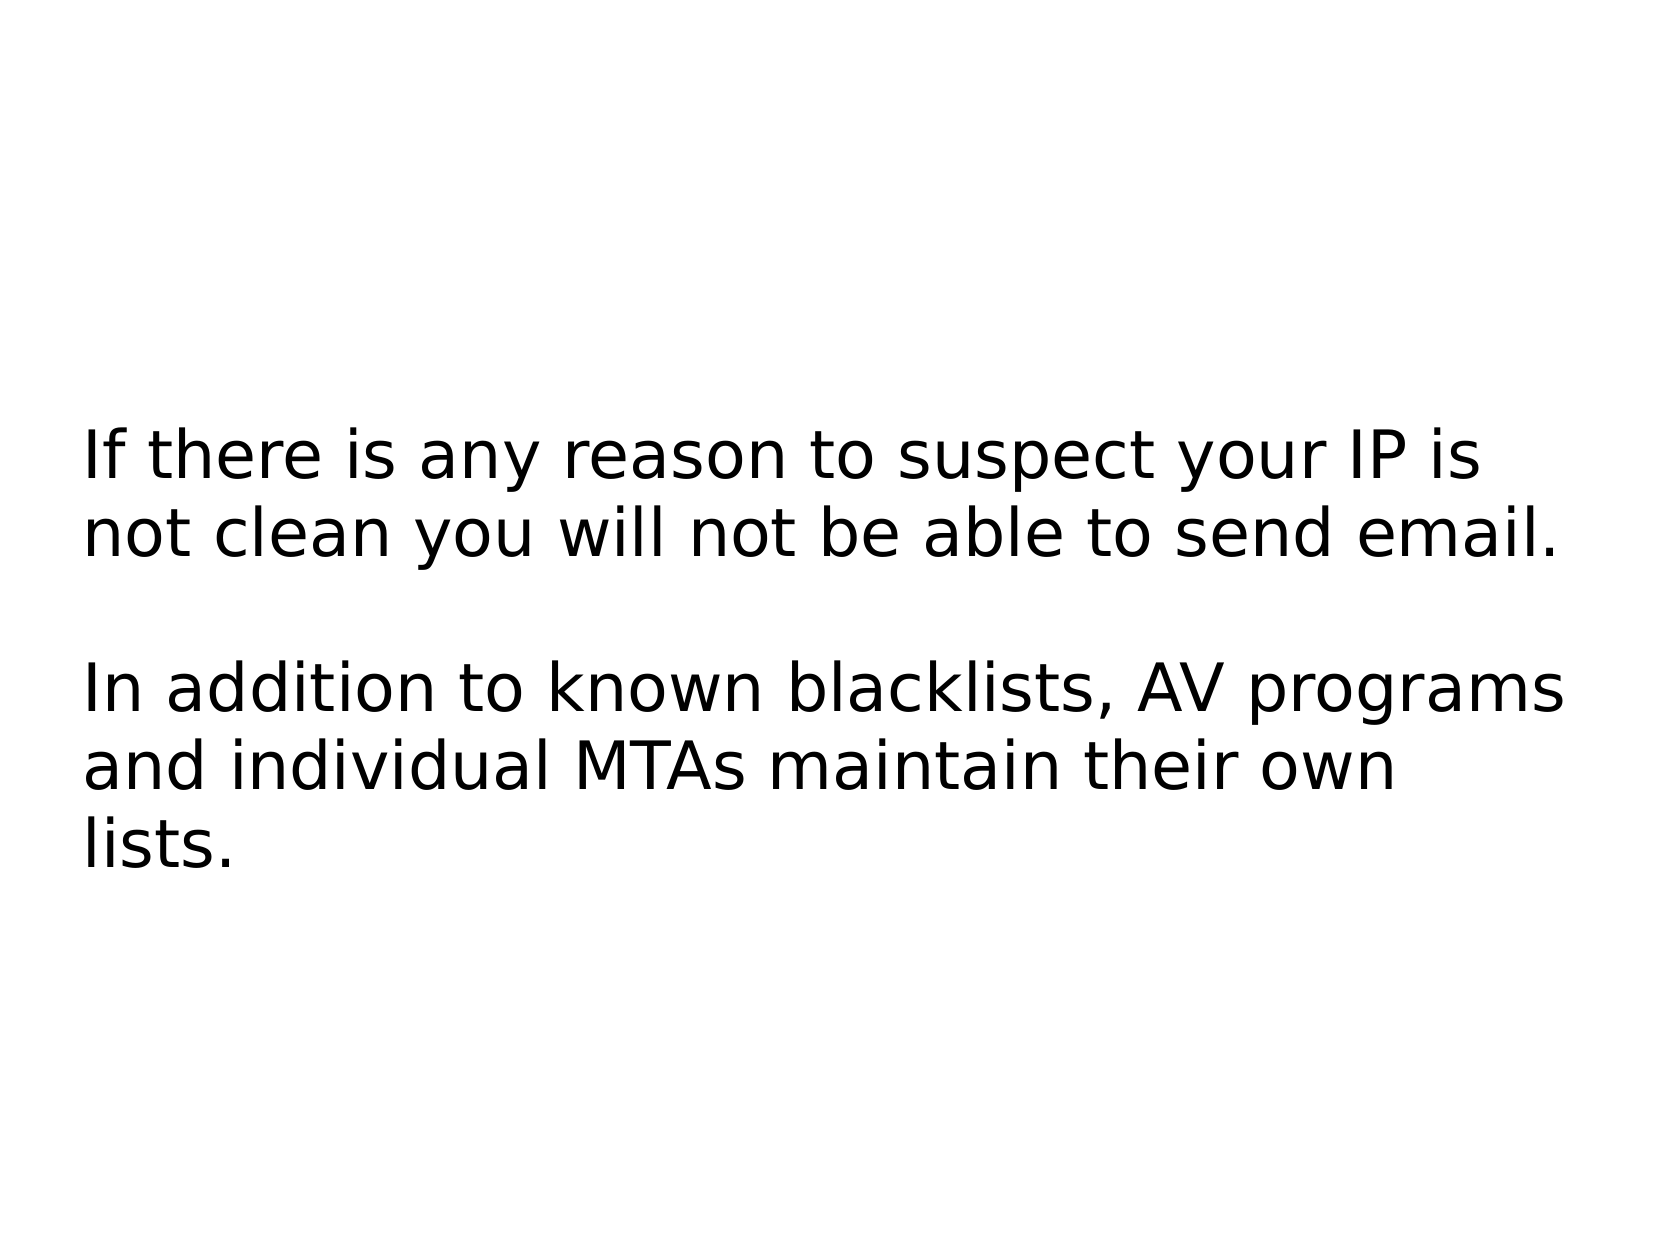

#
If there is any reason to suspect your IP is not clean you will not be able to send email.
In addition to known blacklists, AV programs and individual MTAs maintain their own lists.